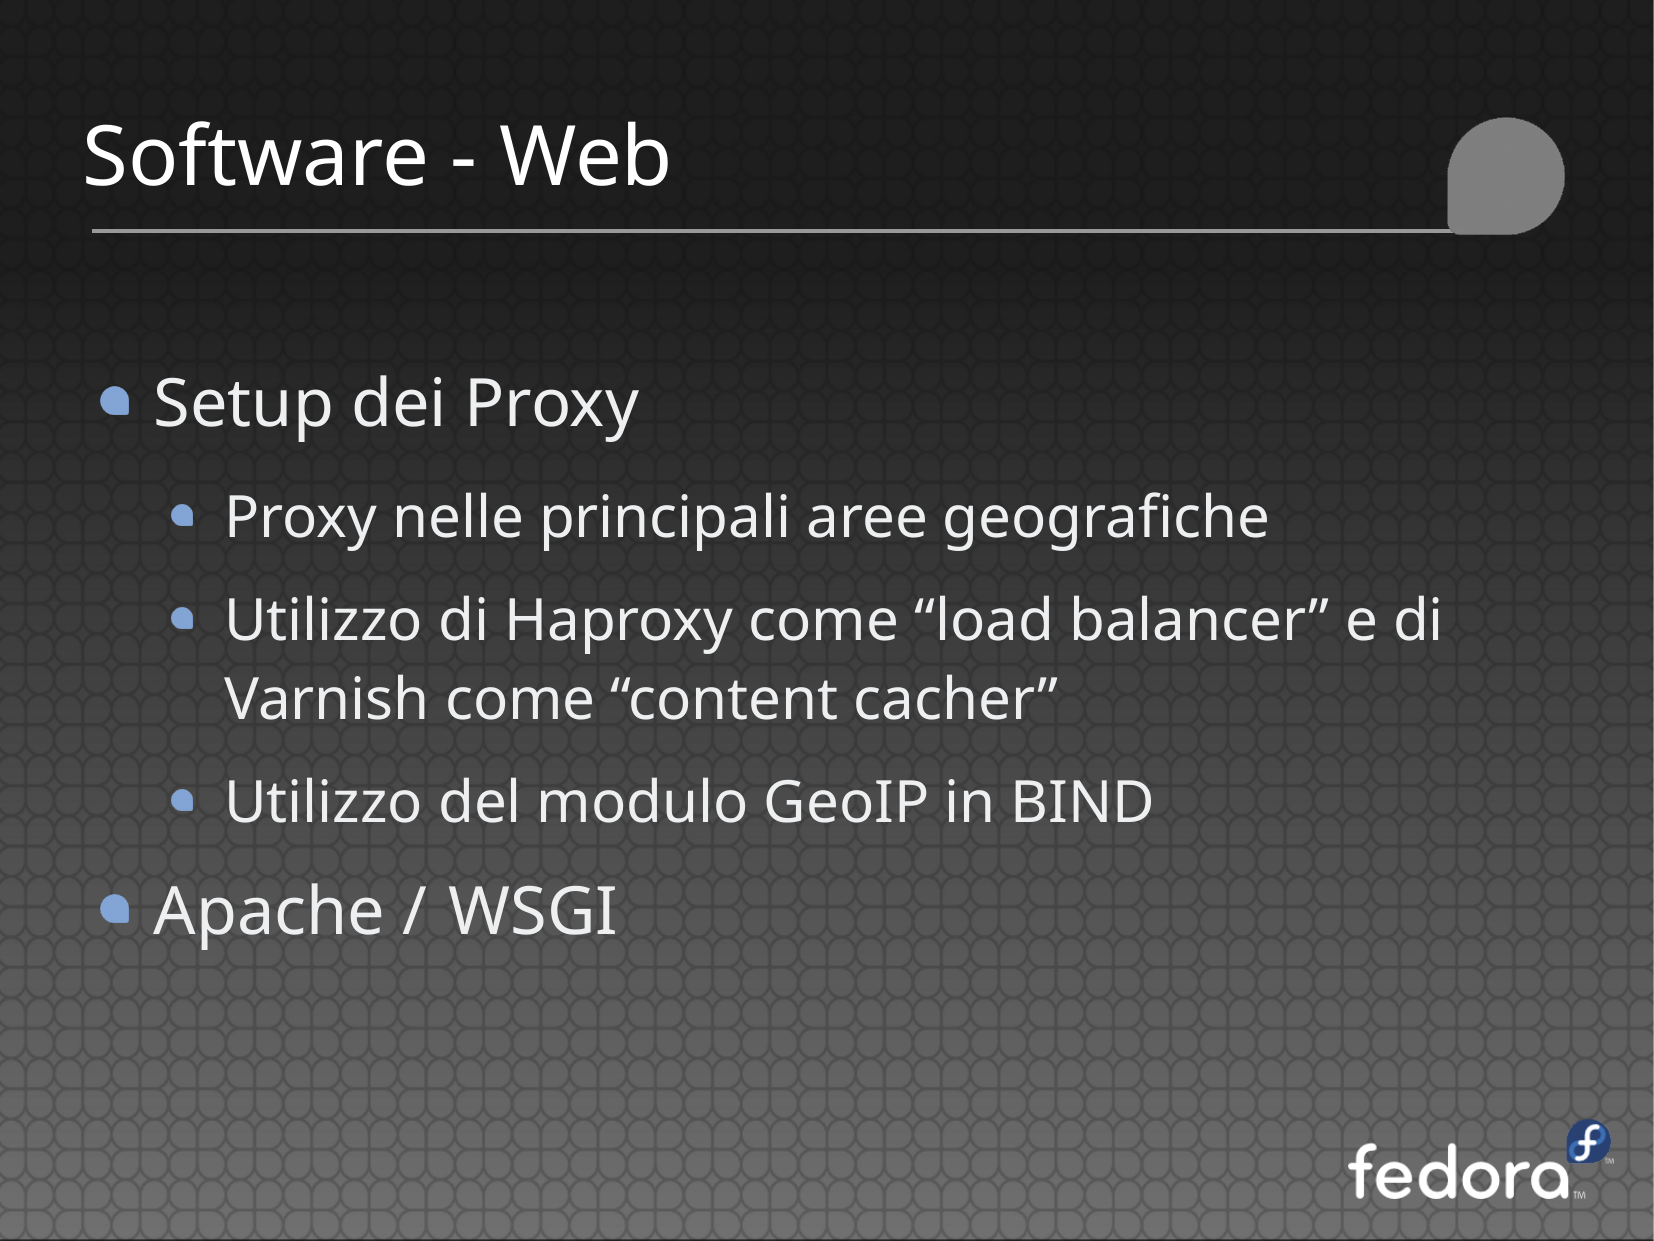

# Software - Web
Setup dei Proxy
Proxy nelle principali aree geografiche
Utilizzo di Haproxy come “load balancer” e di Varnish come “content cacher”
Utilizzo del modulo GeoIP in BIND
Apache / 	WSGI